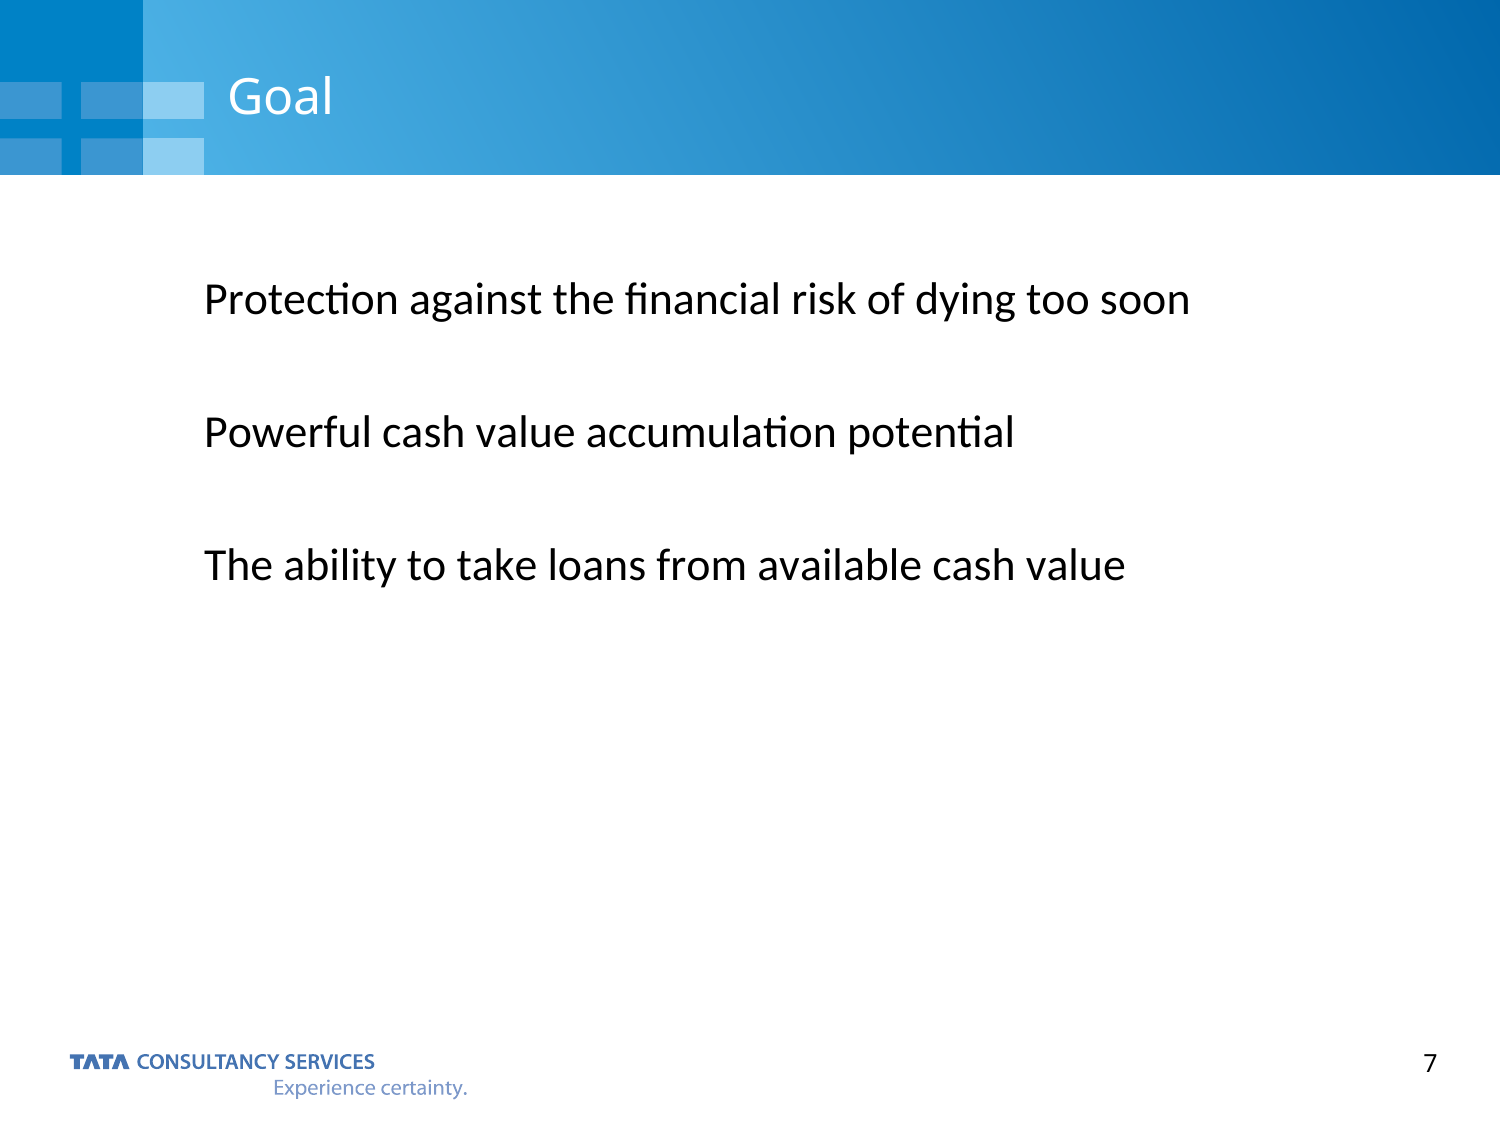

Goal
Protection against the financial risk of dying too soon
Powerful cash value accumulation potential
The ability to take loans from available cash value